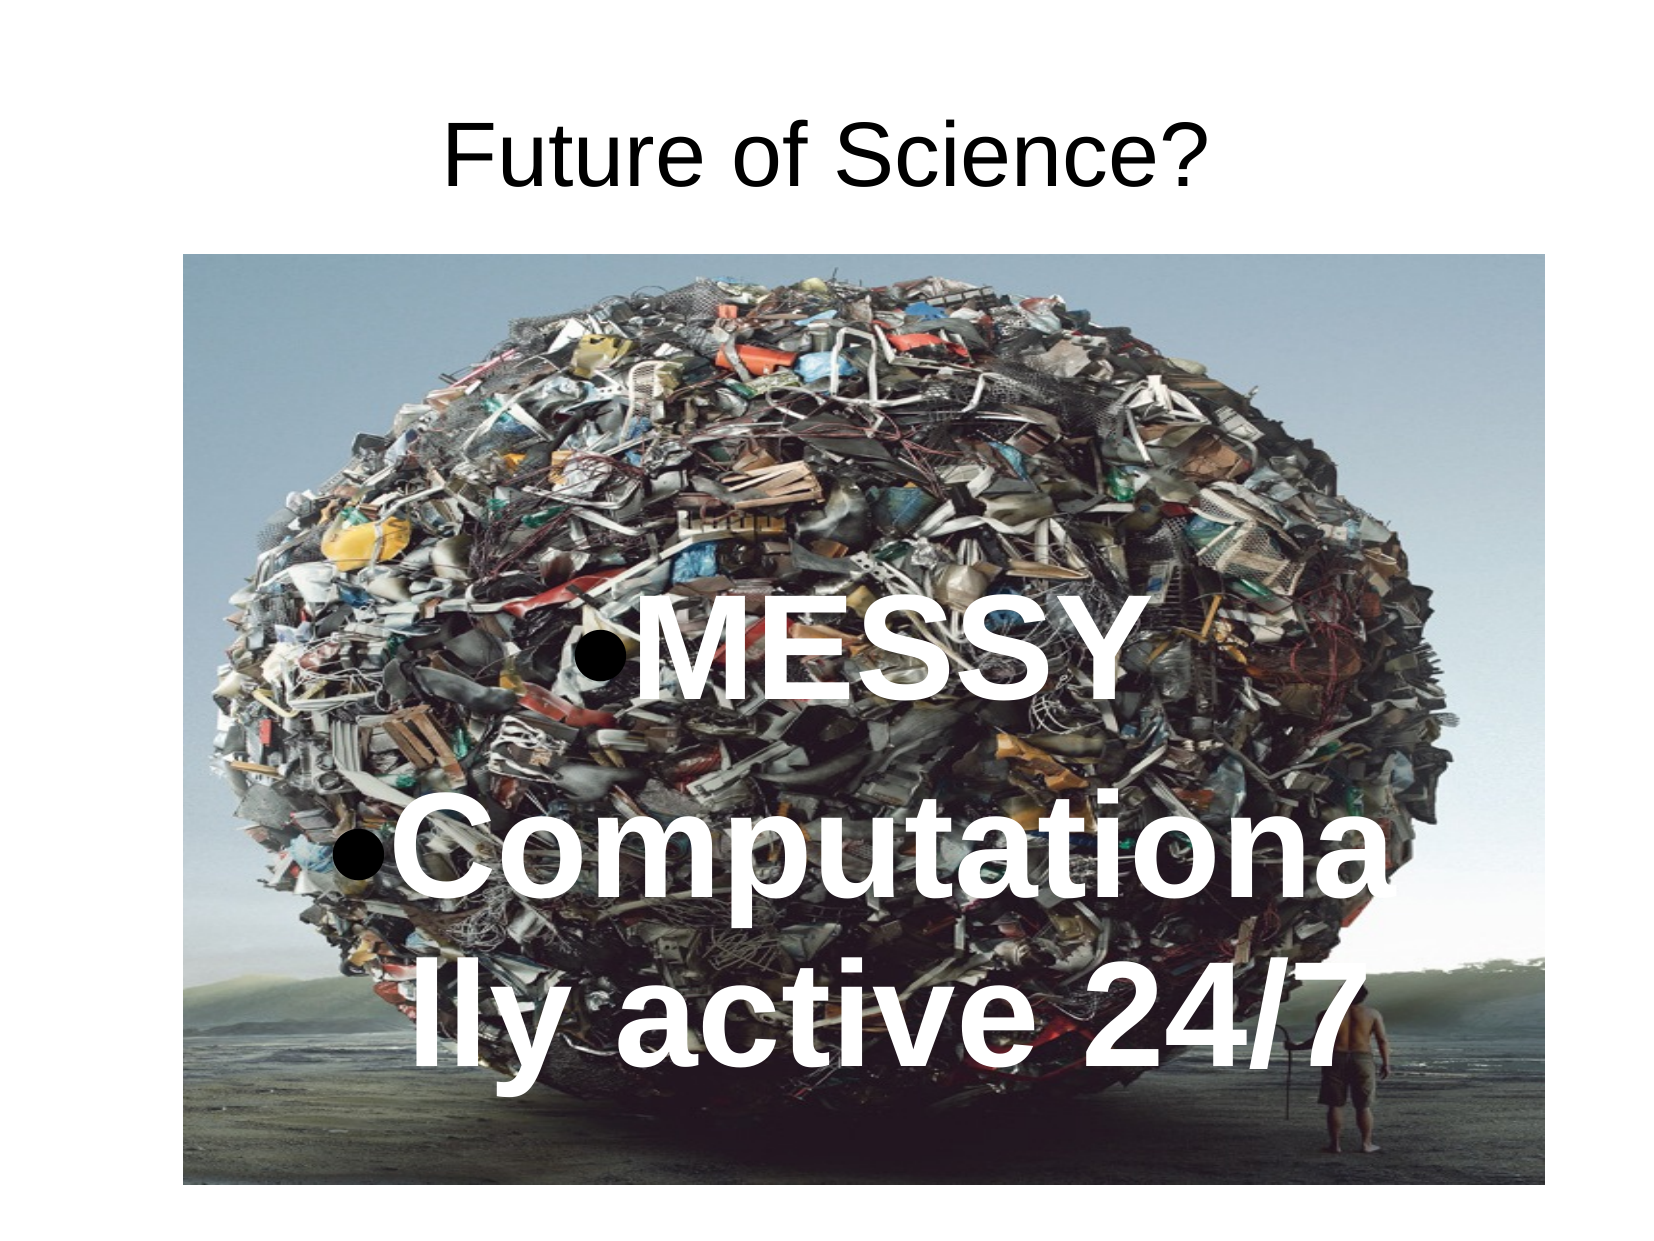

# Future of Science?
MESSY
Computationally active 24/7